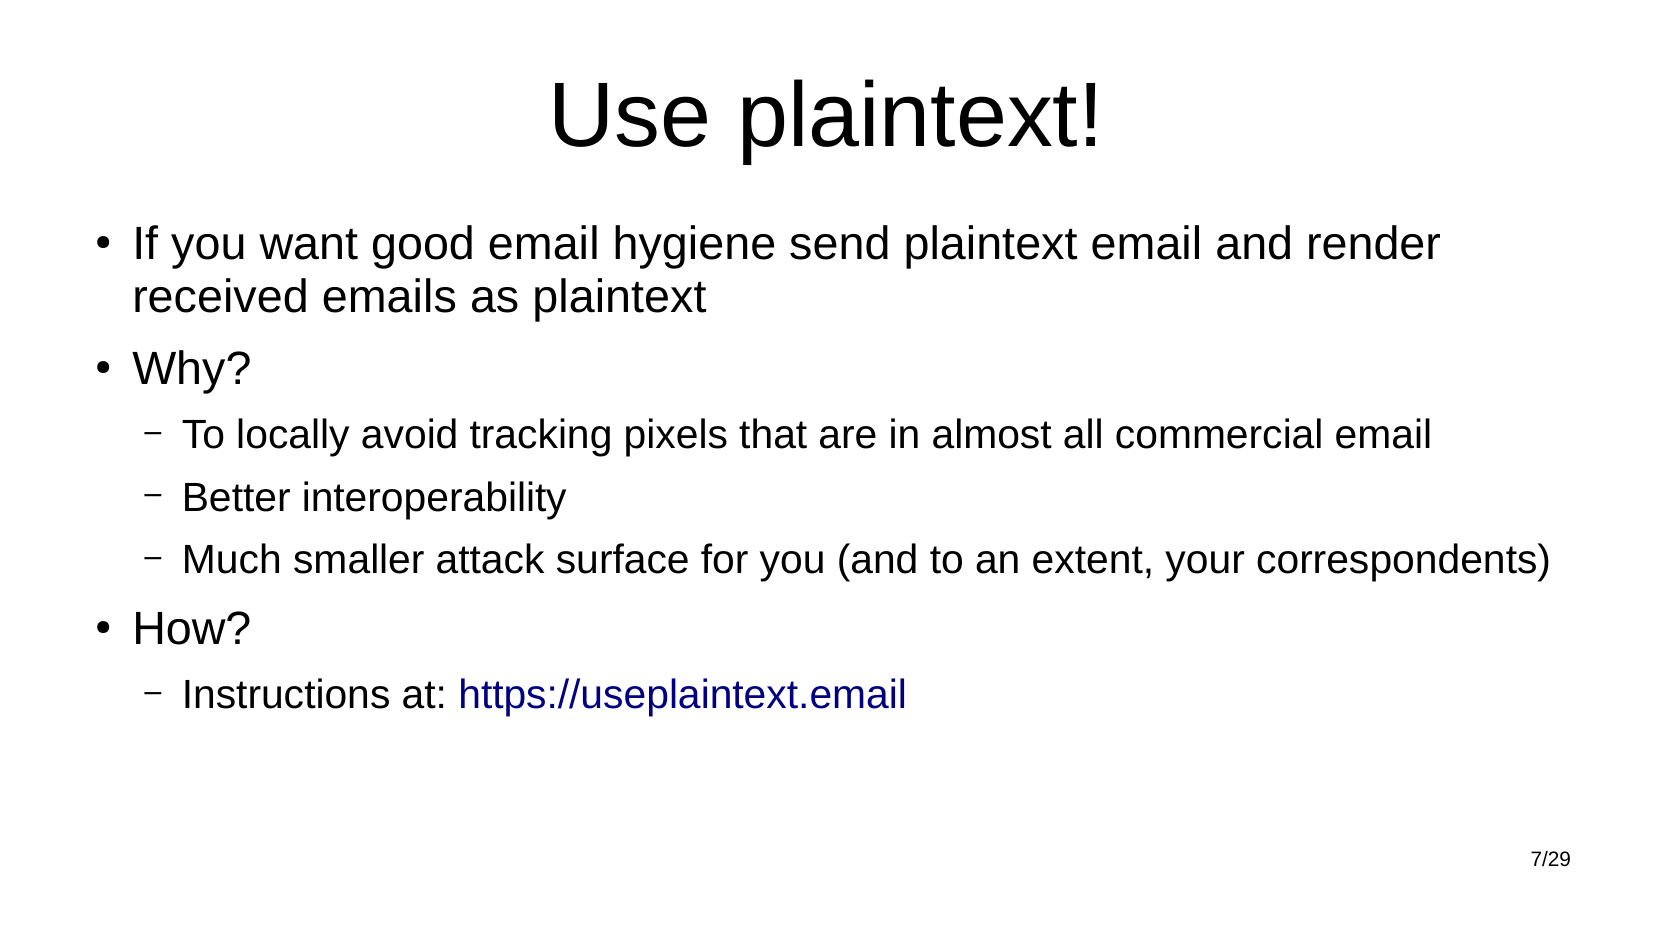

# Use plaintext!
If you want good email hygiene send plaintext email and render received emails as plaintext
Why?
To locally avoid tracking pixels that are in almost all commercial email
Better interoperability
Much smaller attack surface for you (and to an extent, your correspondents)
How?
Instructions at: https://useplaintext.email
7